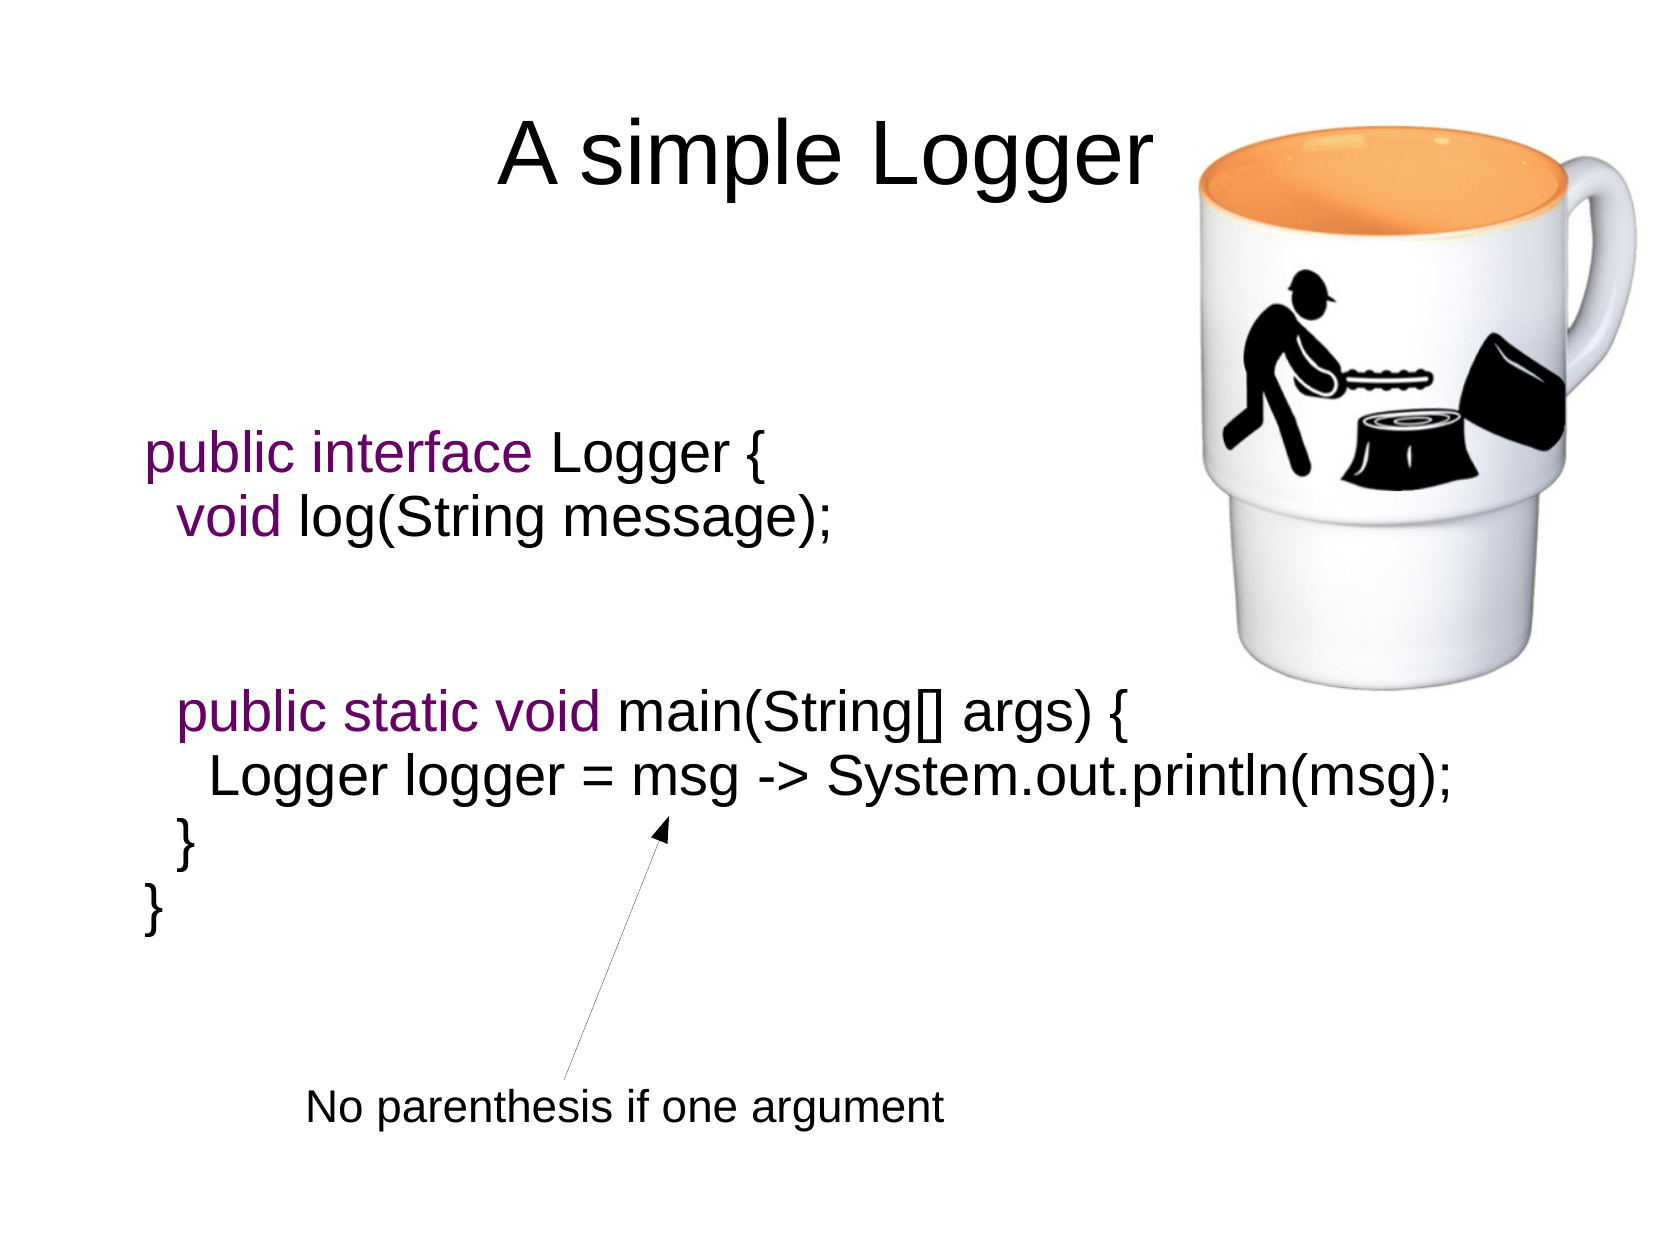

# A simple Logger
public interface Logger {
 void log(String message);
 public static void main(String[] args) {
 Logger logger = msg -> System.out.println(msg);
 }
}
No parenthesis if one argument